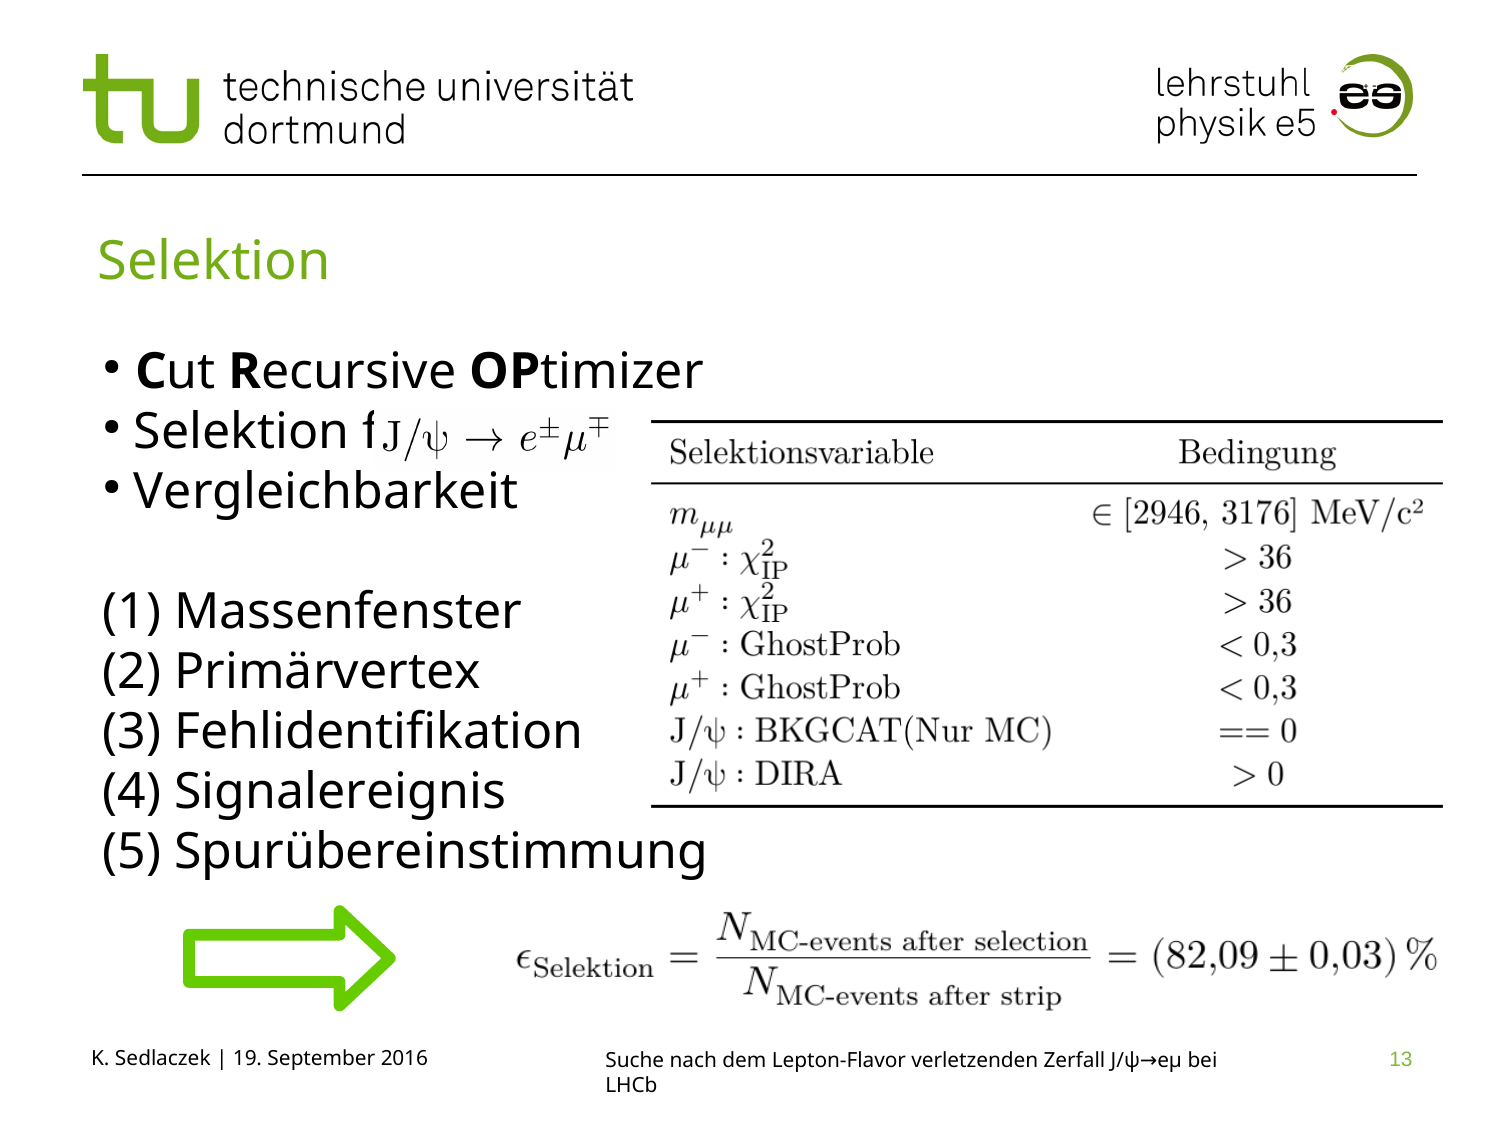

# Selektion
 Cut Recursive OPtimizer
 Selektion für
 Vergleichbarkeit
 Massenfenster
 Primärvertex
 Fehlidentifikation
 Signalereignis
 Spurübereinstimmung
K. Sedlaczek | 19. September 2016
Suche nach dem Lepton-Flavor verletzenden Zerfall J/ψ→eµ bei LHCb